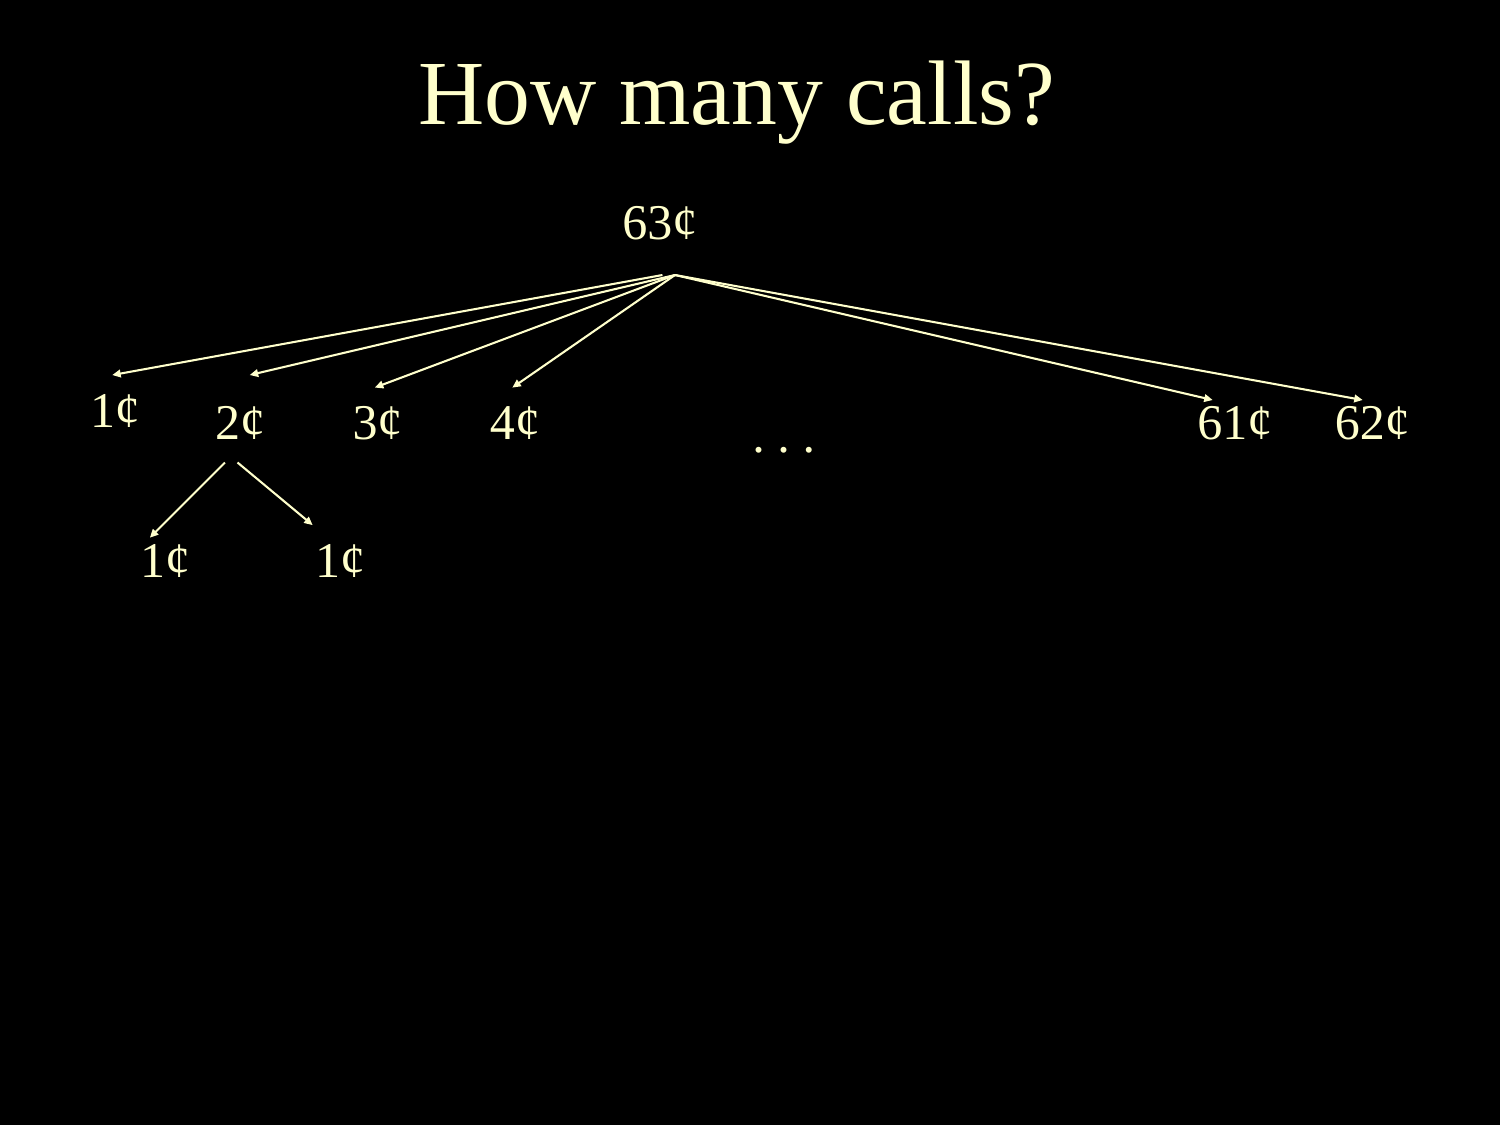

# How many calls?
63¢
1¢
2¢
3¢
4¢
61¢
62¢
. . .
1¢
1¢